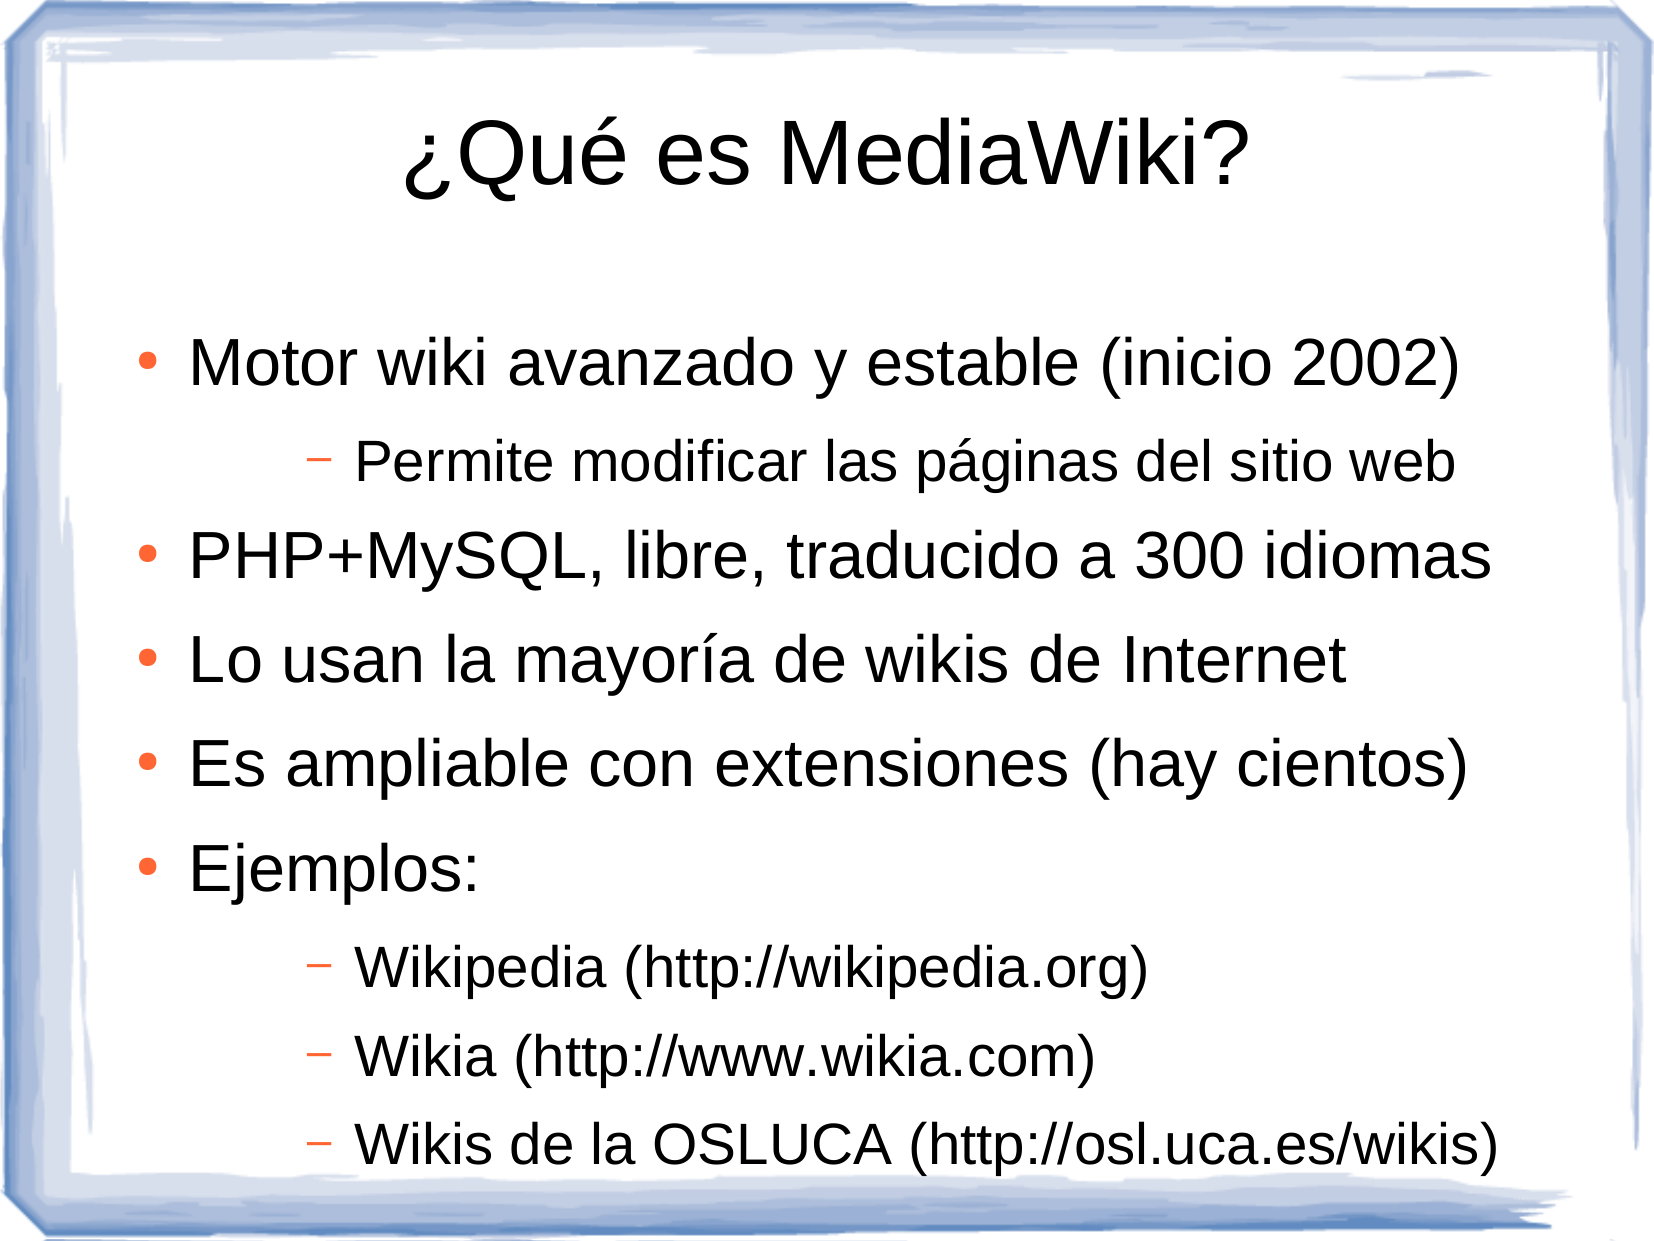

# ¿Qué es MediaWiki?
Motor wiki avanzado y estable (inicio 2002)
Permite modificar las páginas del sitio web
PHP+MySQL, libre, traducido a 300 idiomas
Lo usan la mayoría de wikis de Internet
Es ampliable con extensiones (hay cientos)
Ejemplos:
Wikipedia (http://wikipedia.org)
Wikia (http://www.wikia.com)
Wikis de la OSLUCA (http://osl.uca.es/wikis)